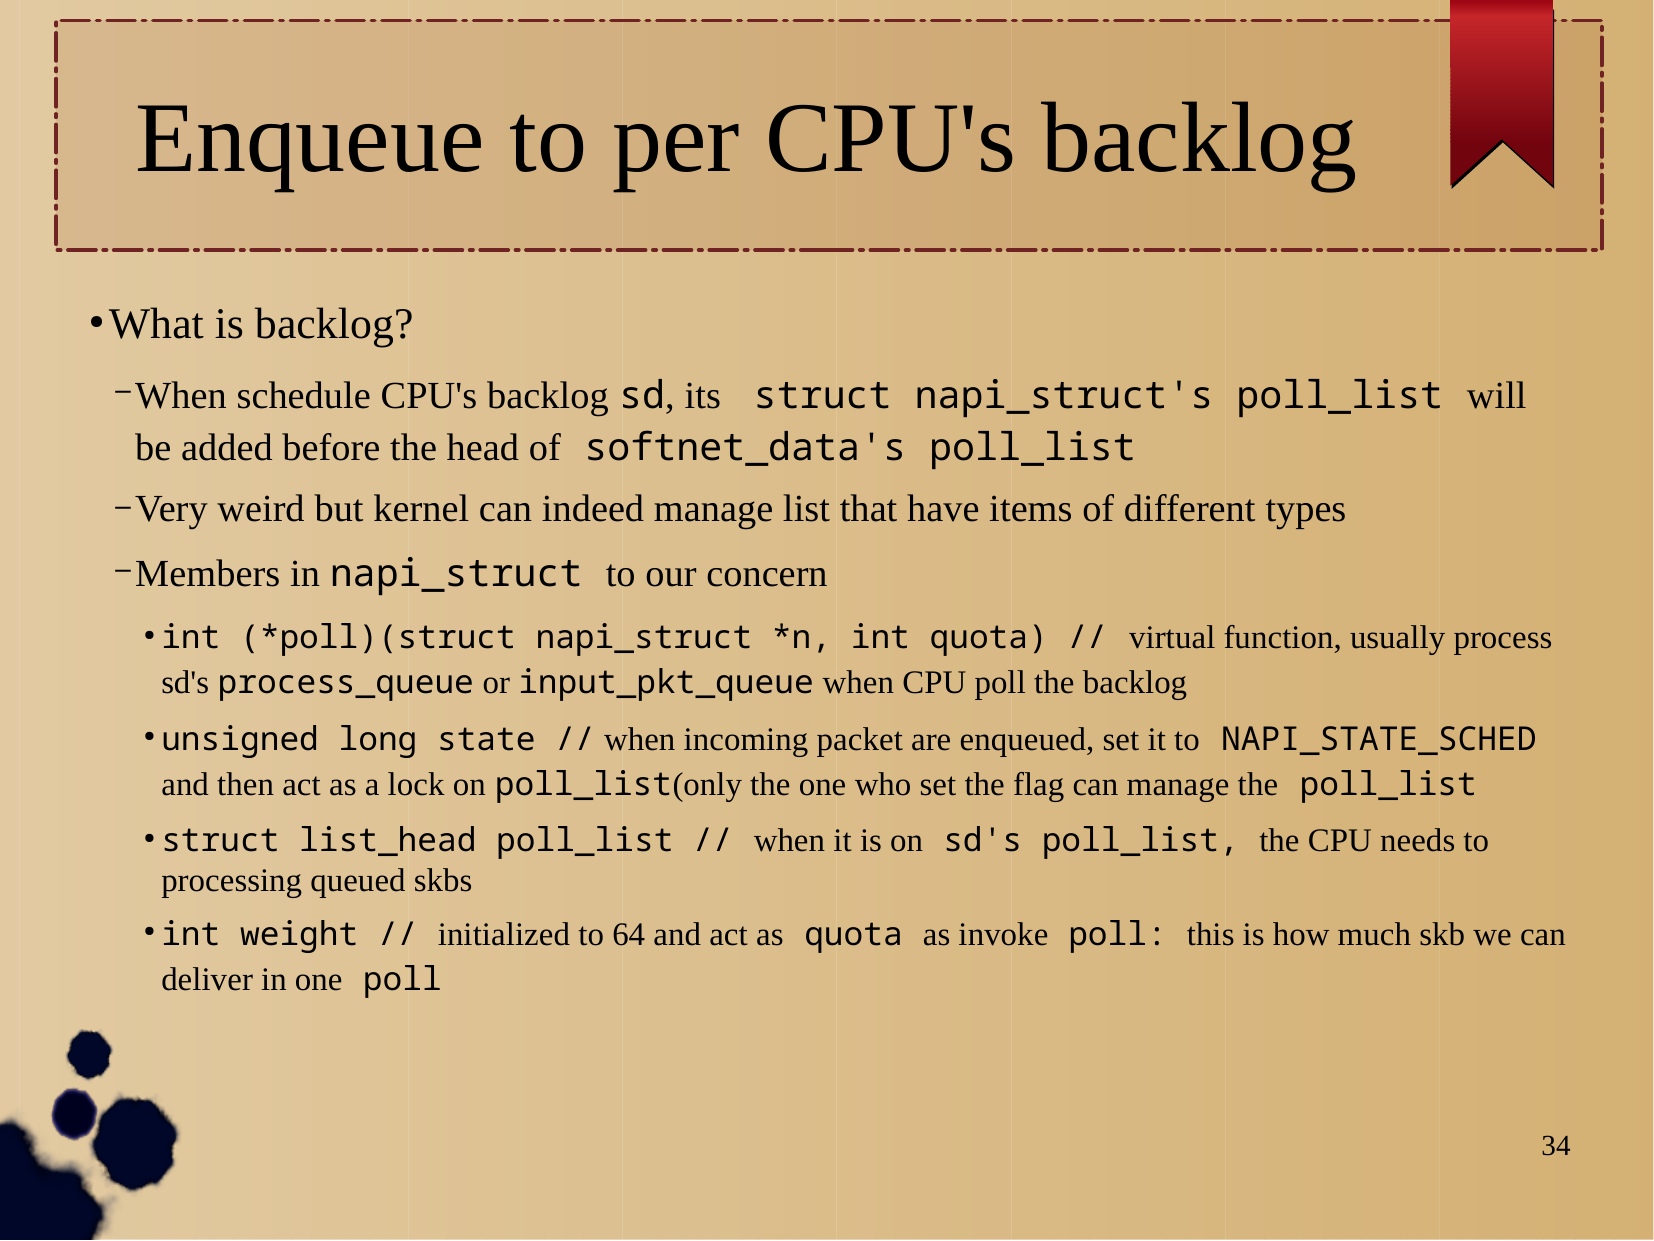

# Enqueue to per CPU's backlog
What is backlog?
When schedule CPU's backlog sd, its struct napi_struct's poll_list will be added before the head of softnet_data's poll_list
Very weird but kernel can indeed manage list that have items of different types
Members in napi_struct to our concern
int (*poll)(struct napi_struct *n, int quota) // virtual function, usually process sd's process_queue or input_pkt_queue when CPU poll the backlog
unsigned long state // when incoming packet are enqueued, set it to NAPI_STATE_SCHED and then act as a lock on poll_list(only the one who set the flag can manage the poll_list
struct list_head poll_list // when it is on sd's poll_list, the CPU needs to processing queued skbs
int weight // initialized to 64 and act as quota as invoke poll: this is how much skb we can deliver in one poll
34